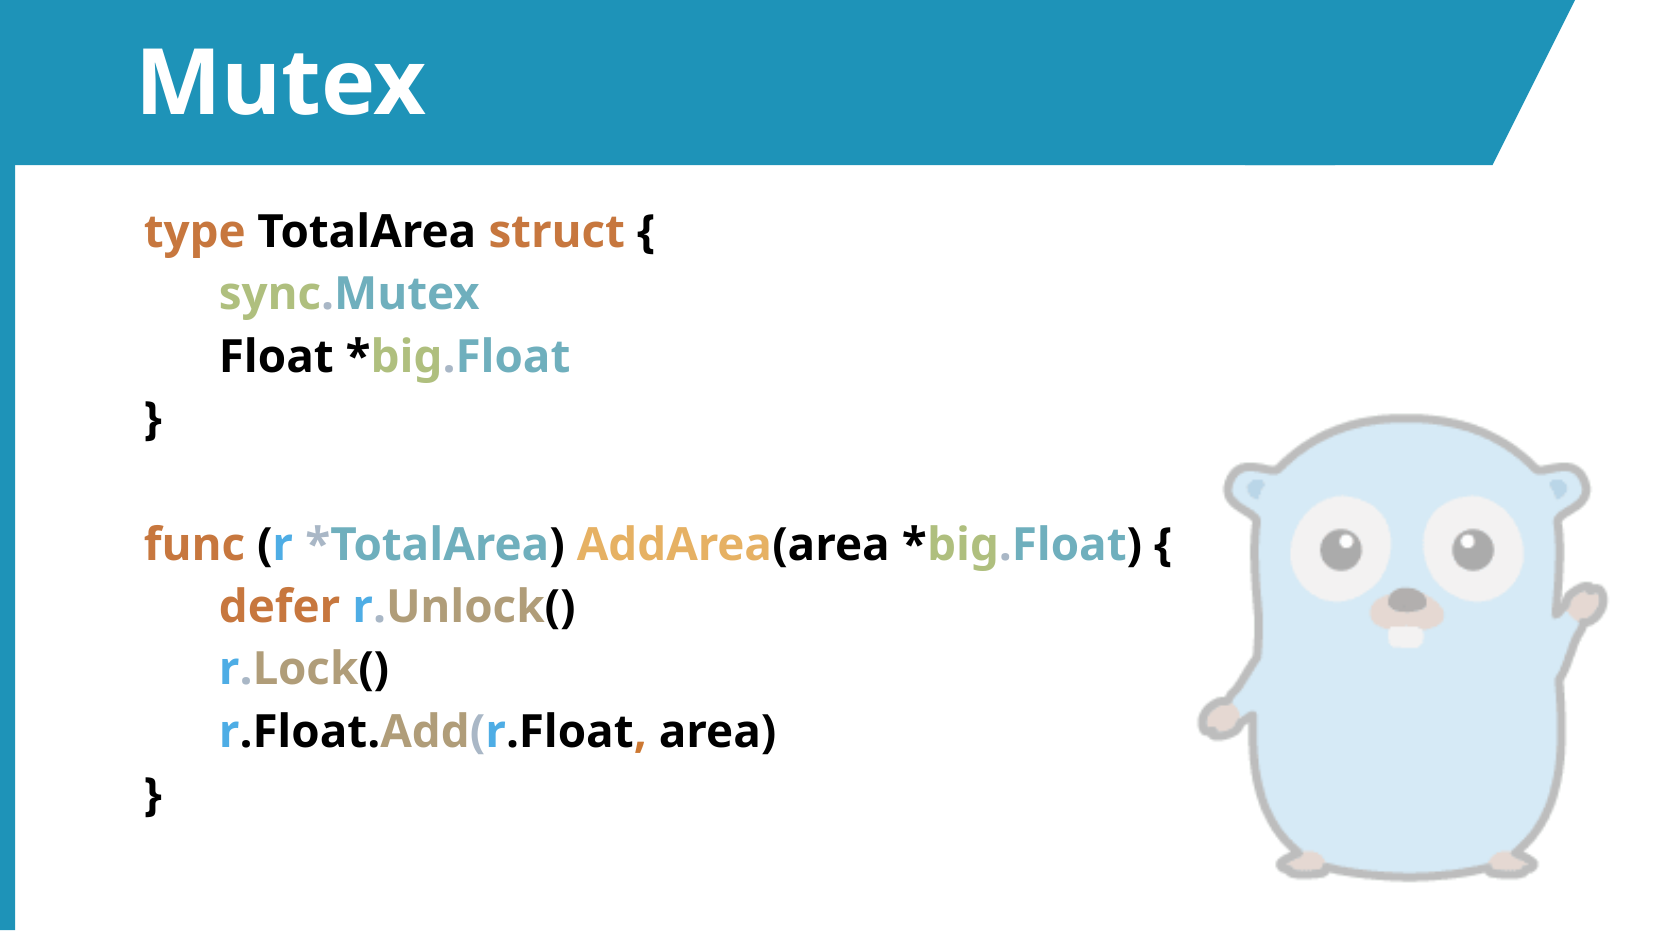

# Mutex
type TotalArea struct {
	sync.Mutex
	Float *big.Float
}
func (r *TotalArea) AddArea(area *big.Float) {
	defer r.Unlock()
	r.Lock()
	r.Float.Add(r.Float, area)
}